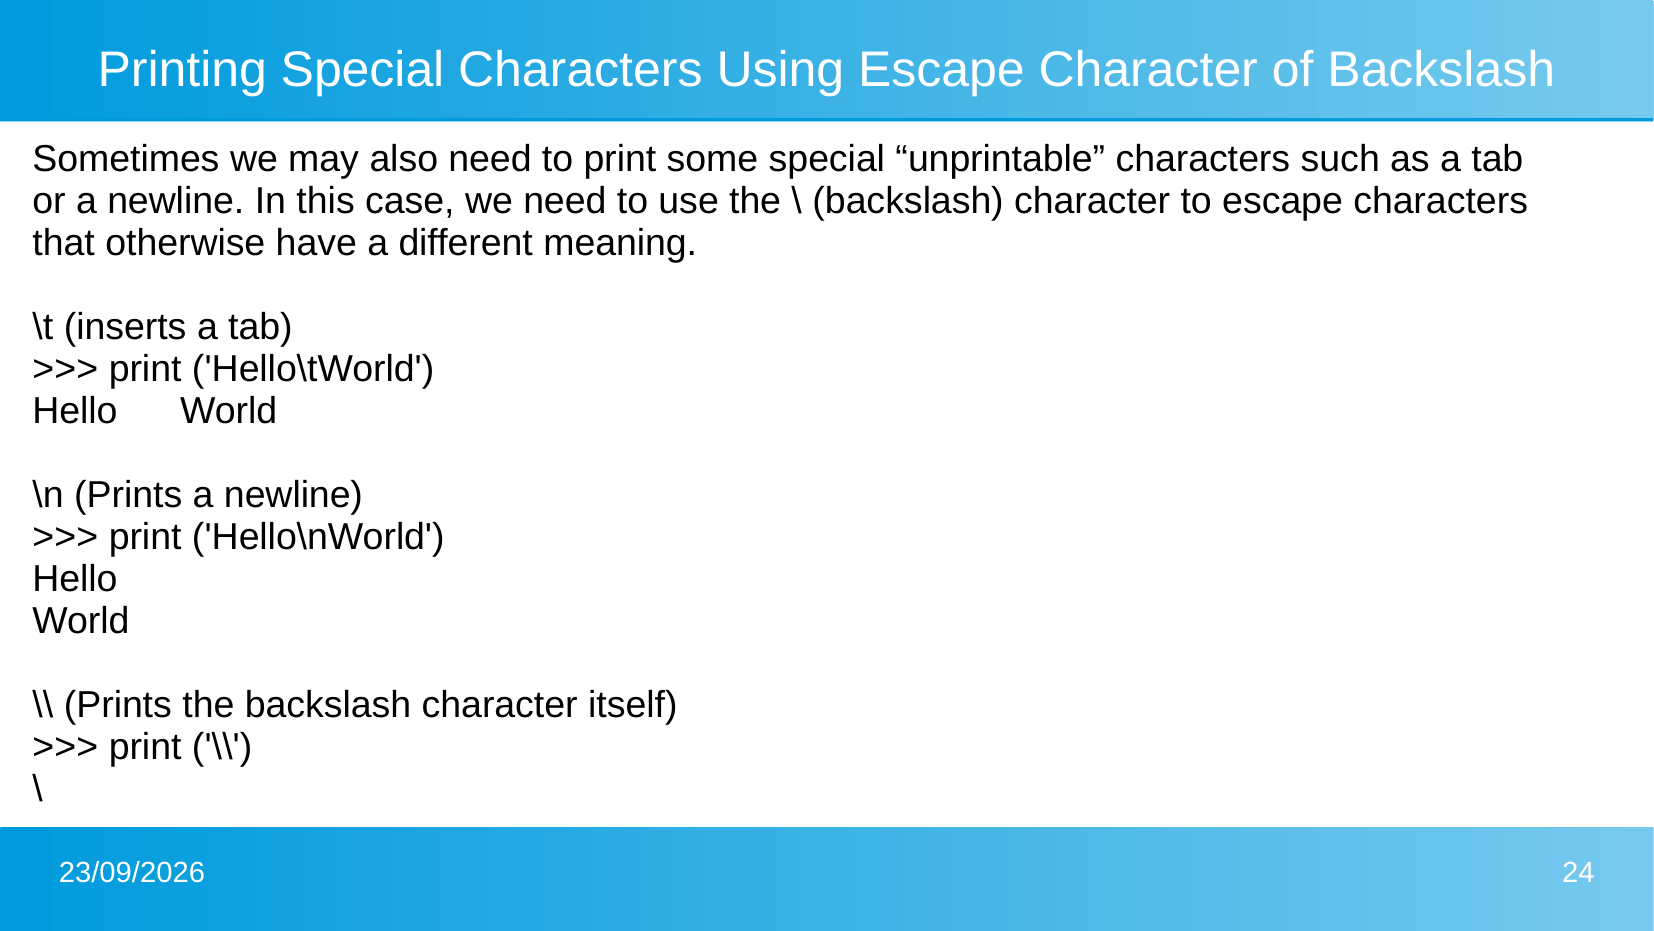

# Printing Special Characters Using Escape Character of Backslash
Sometimes we may also need to print some special “unprintable” characters such as a tab or a newline. In this case, we need to use the \ (backslash) character to escape characters that otherwise have a different meaning.
\t (inserts a tab)
>>> print ('Hello\tWorld')
Hello	World
\n (Prints a newline)
>>> print ('Hello\nWorld')
Hello
World
\\ (Prints the backslash character itself)
>>> print ('\\')
\
24